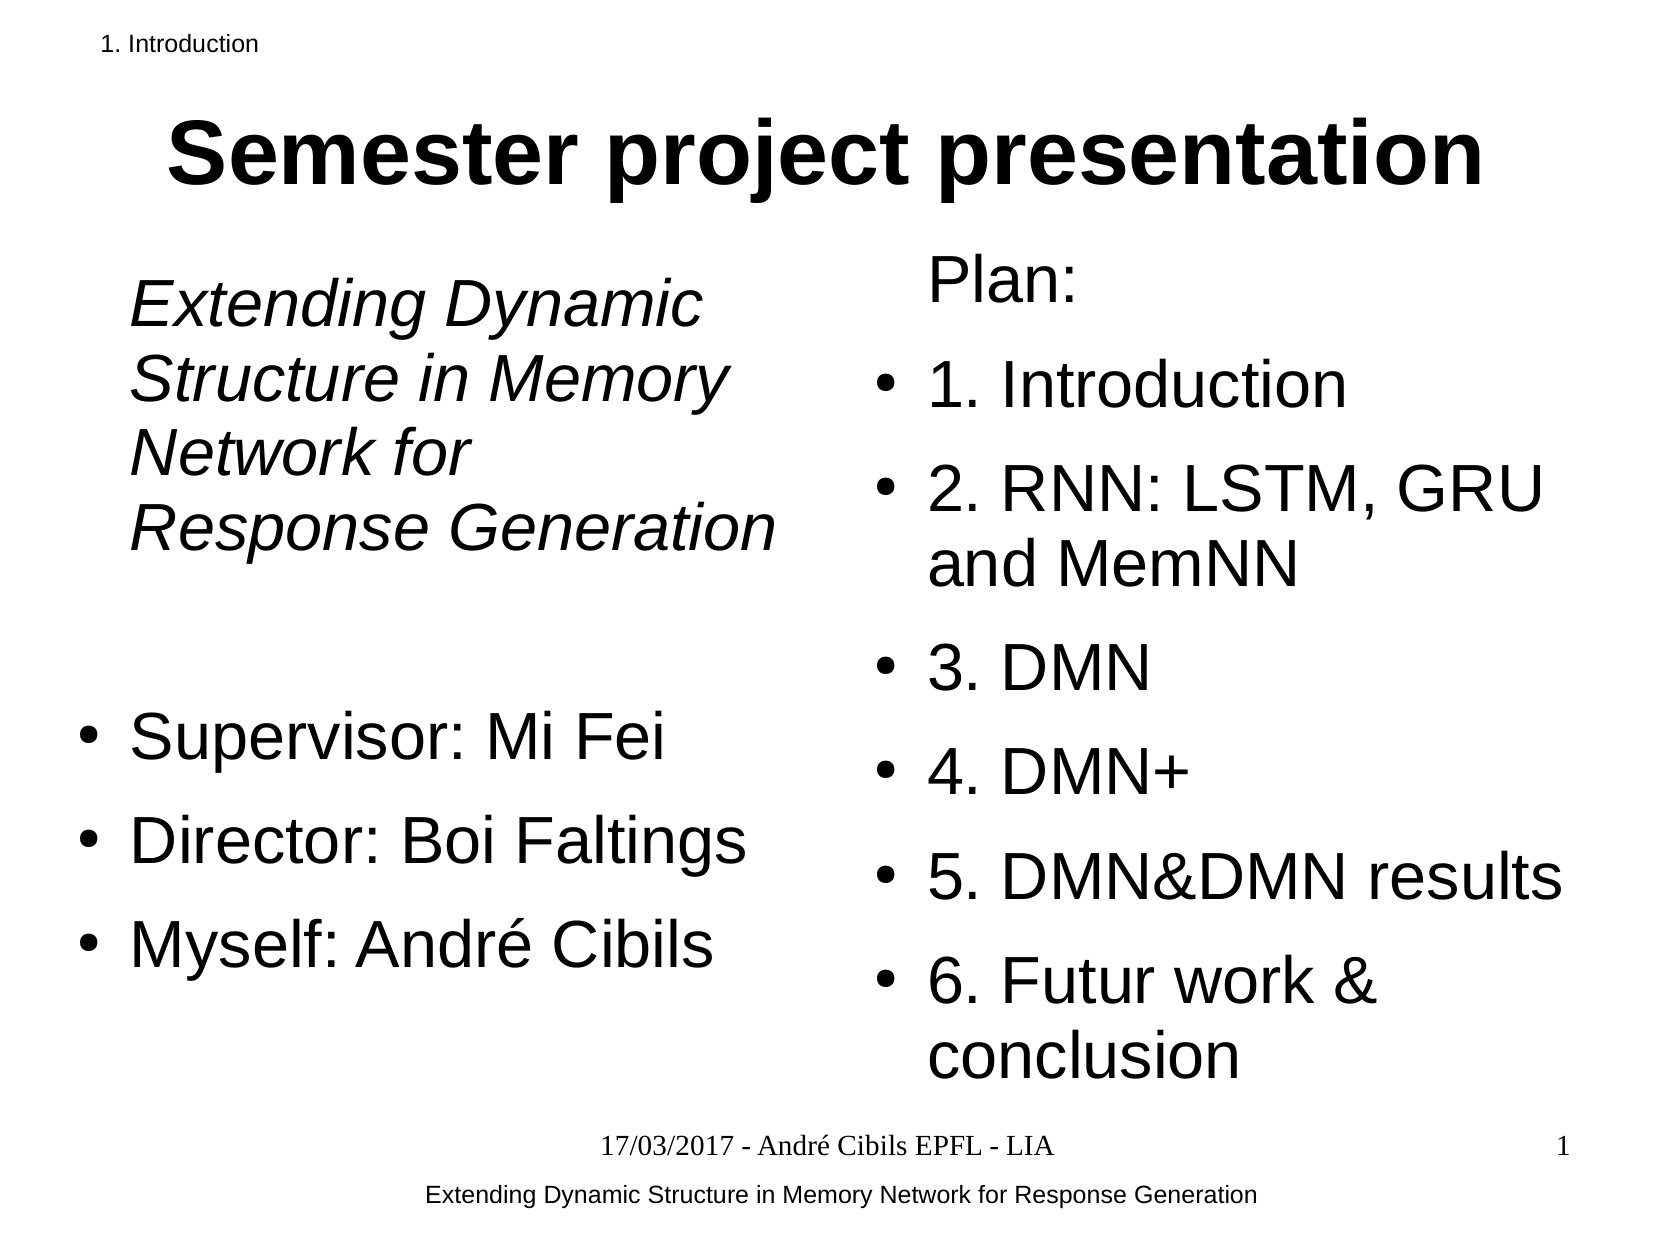

1. Introduction
# Semester project presentation
Plan:
1. Introduction
2. RNN: LSTM, GRU and MemNN
3. DMN
4. DMN+
5. DMN&DMN results
6. Futur work & conclusion
Extending Dynamic Structure in Memory Network for Response Generation
Supervisor: Mi Fei
Director: Boi Faltings
Myself: André Cibils
17/03/2017 - André Cibils EPFL - LIA
1
Extending Dynamic Structure in Memory Network for Response Generation